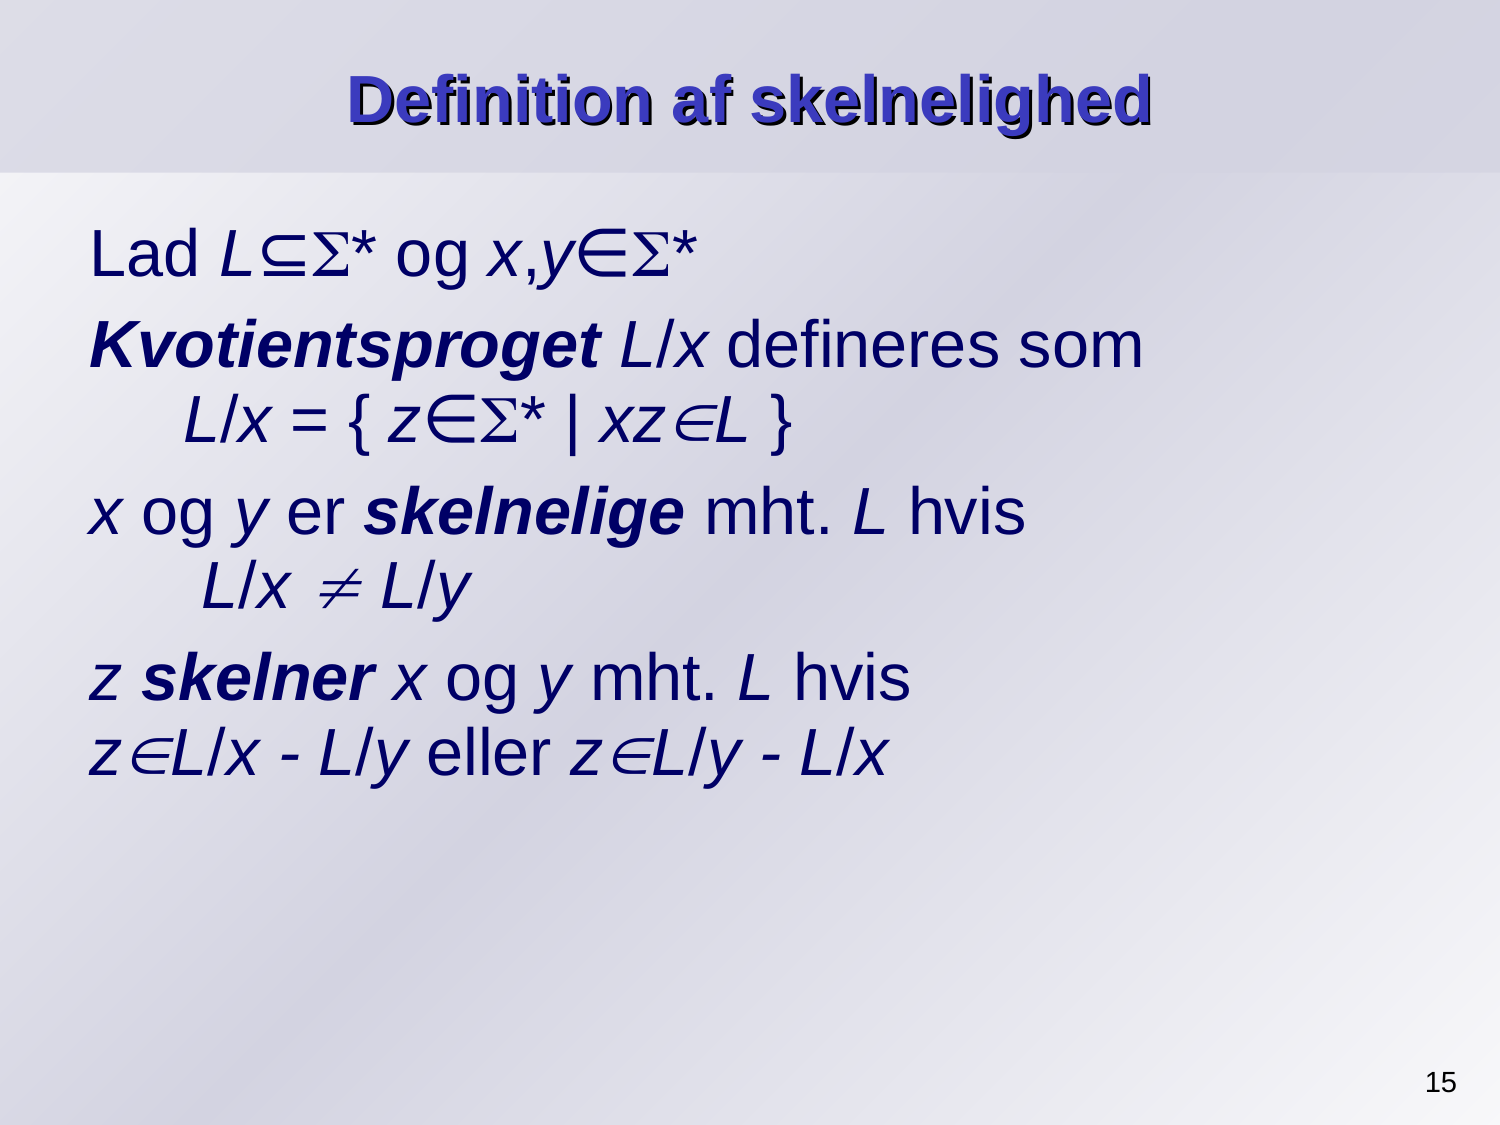

# Definition af skelnelighed
Lad L⊆Σ* og x,y∈Σ*
Kvotientsproget L/x defineres som
	L/x = { z∈Σ* | xz∈L }
x og y er skelnelige mht. L hvis
	 L/x ≠ L/y
z skelner x og y mht. L hvis
z∈L/x - L/y eller z∈L/y - L/x
15